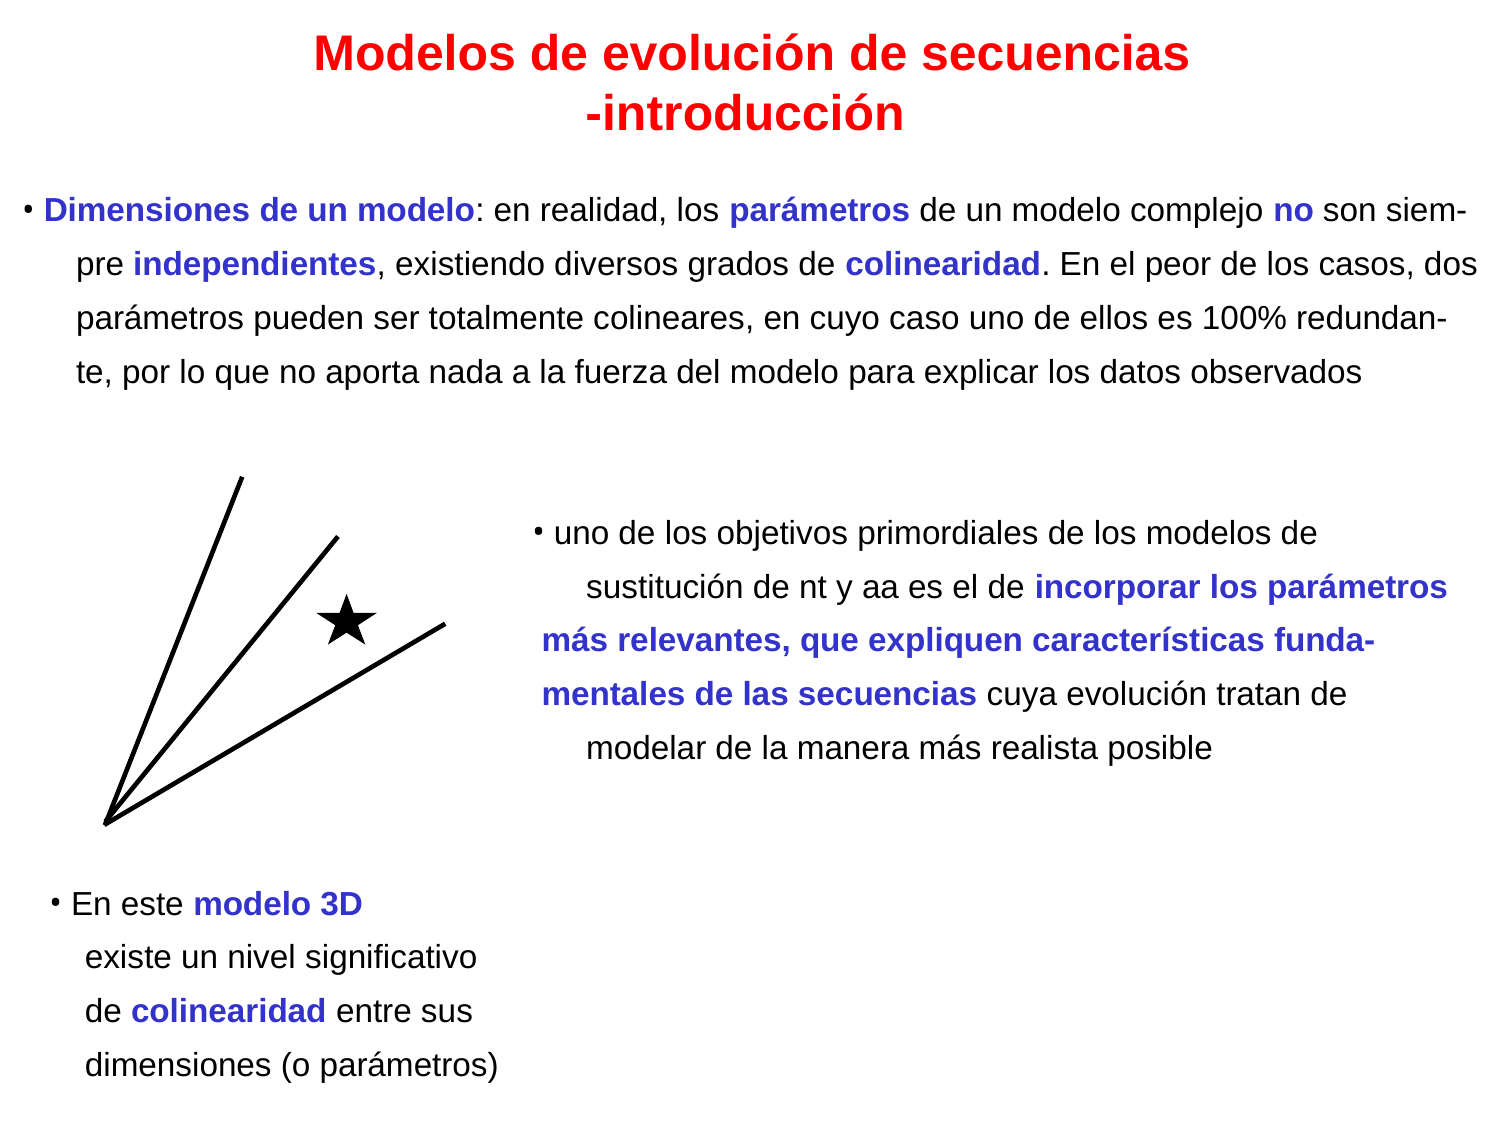

Modelos de evolución de secuencias
-introducción
 Dimensiones de un modelo: en realidad, los parámetros de un modelo complejo no son siem-
 pre independientes, existiendo diversos grados de colinearidad. En el peor de los casos, dos
 parámetros pueden ser totalmente colineares, en cuyo caso uno de ellos es 100% redundan-
 te, por lo que no aporta nada a la fuerza del modelo para explicar los datos observados
 En este modelo 3D
existe un nivel significativo
de colinearidad entre sus
dimensiones (o parámetros)
 uno de los objetivos primordiales de los modelos de
 sustitución de nt y aa es el de incorporar los parámetros
 más relevantes, que expliquen características funda-
 mentales de las secuencias cuya evolución tratan de
 modelar de la manera más realista posible